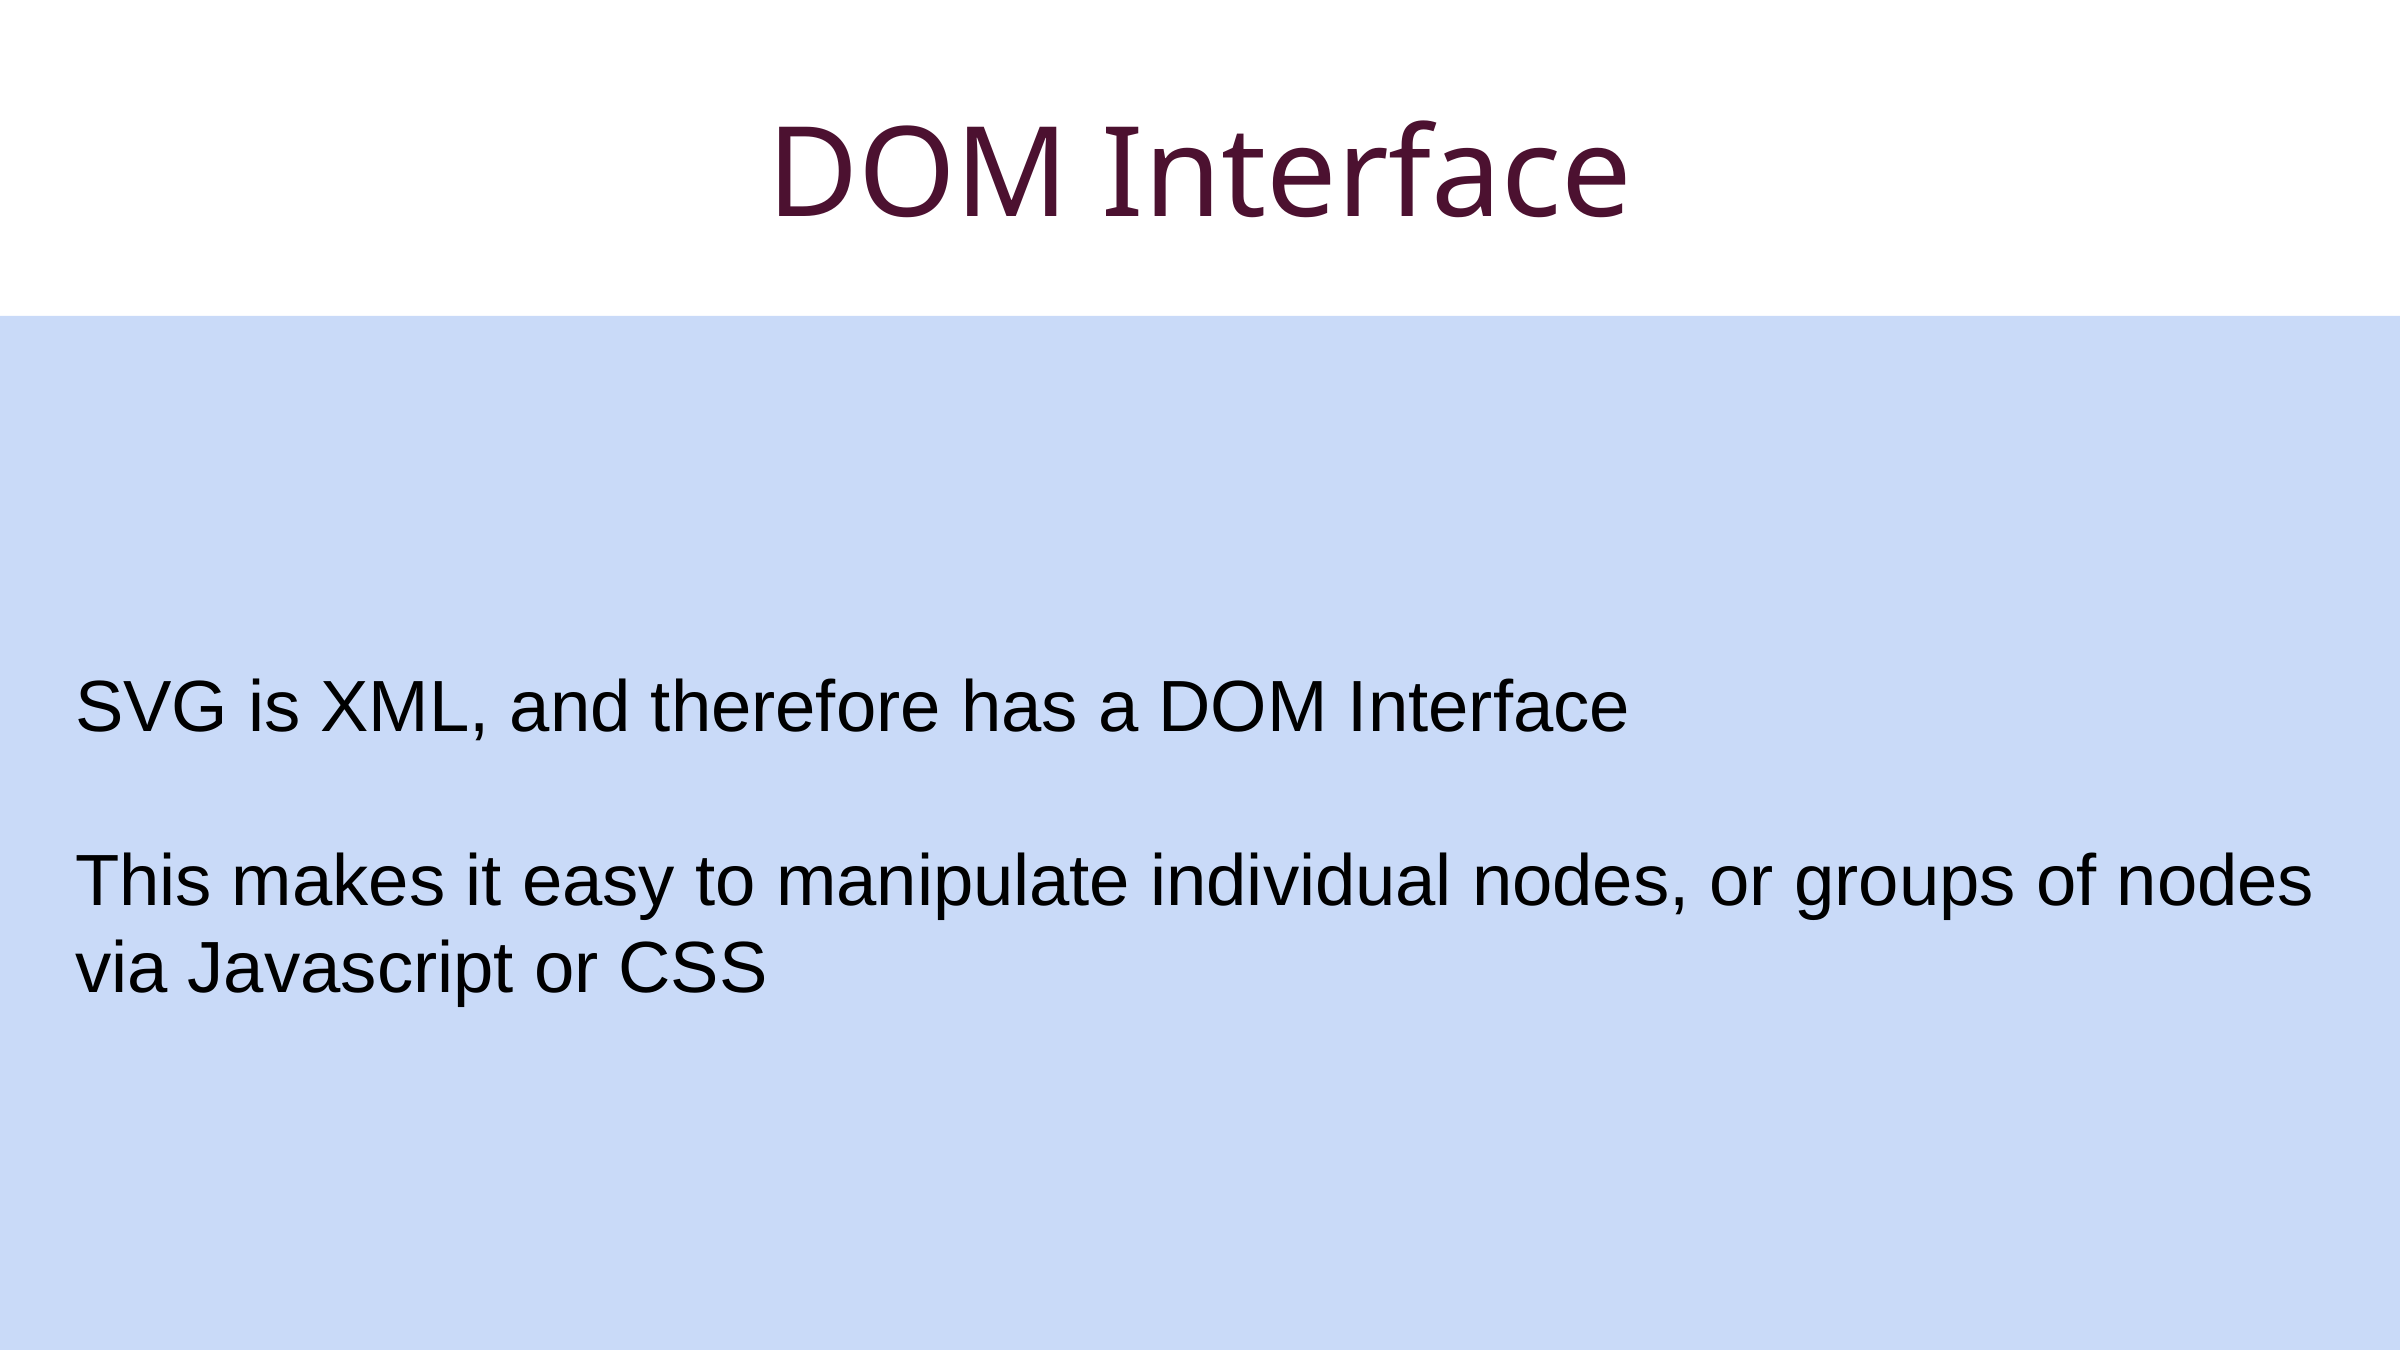

DOM Interface
SVG is XML, and therefore has a DOM Interface
This makes it easy to manipulate individual nodes, or groups of nodes
via Javascript or CSS